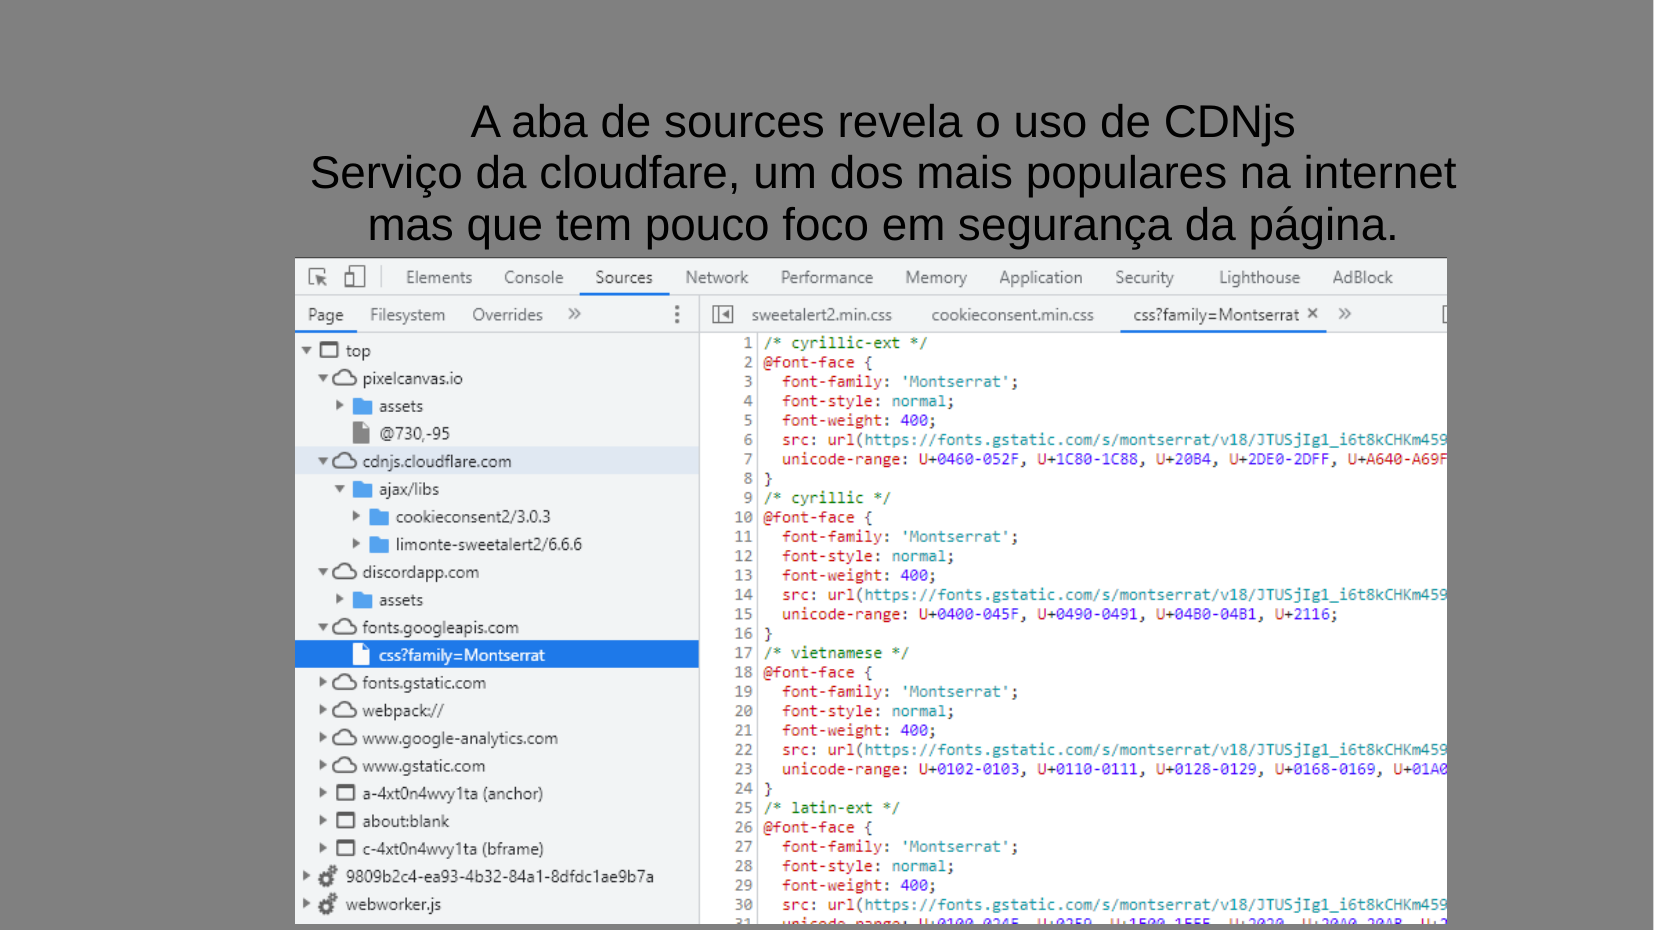

A aba de sources revela o uso de CDNjs
Serviço da cloudfare, um dos mais populares na internet
mas que tem pouco foco em segurança da página.